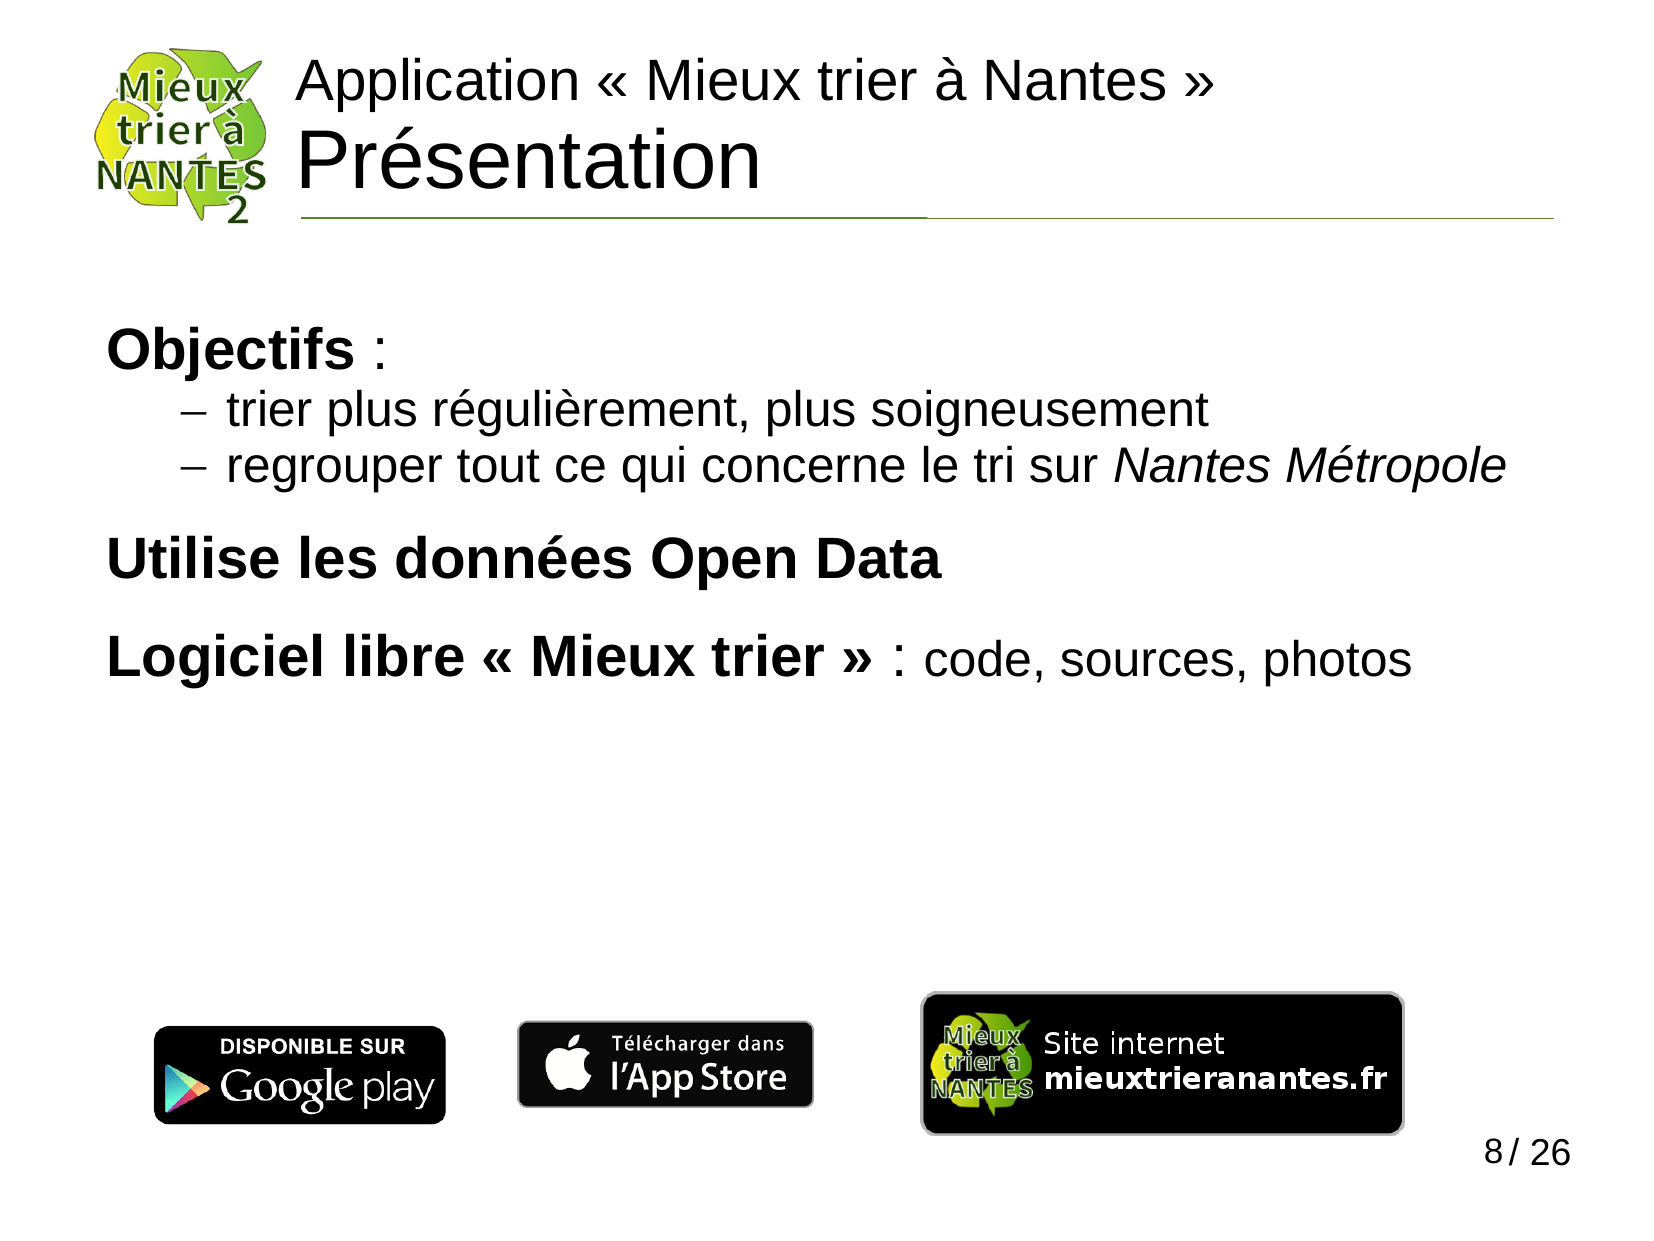

Application « Mieux trier à Nantes »
Présentation
Objectifs :
trier plus régulièrement, plus soigneusement
regrouper tout ce qui concerne le tri sur Nantes Métropole
Utilise les données Open Data
Logiciel libre « Mieux trier » : code, sources, photos
/ 26